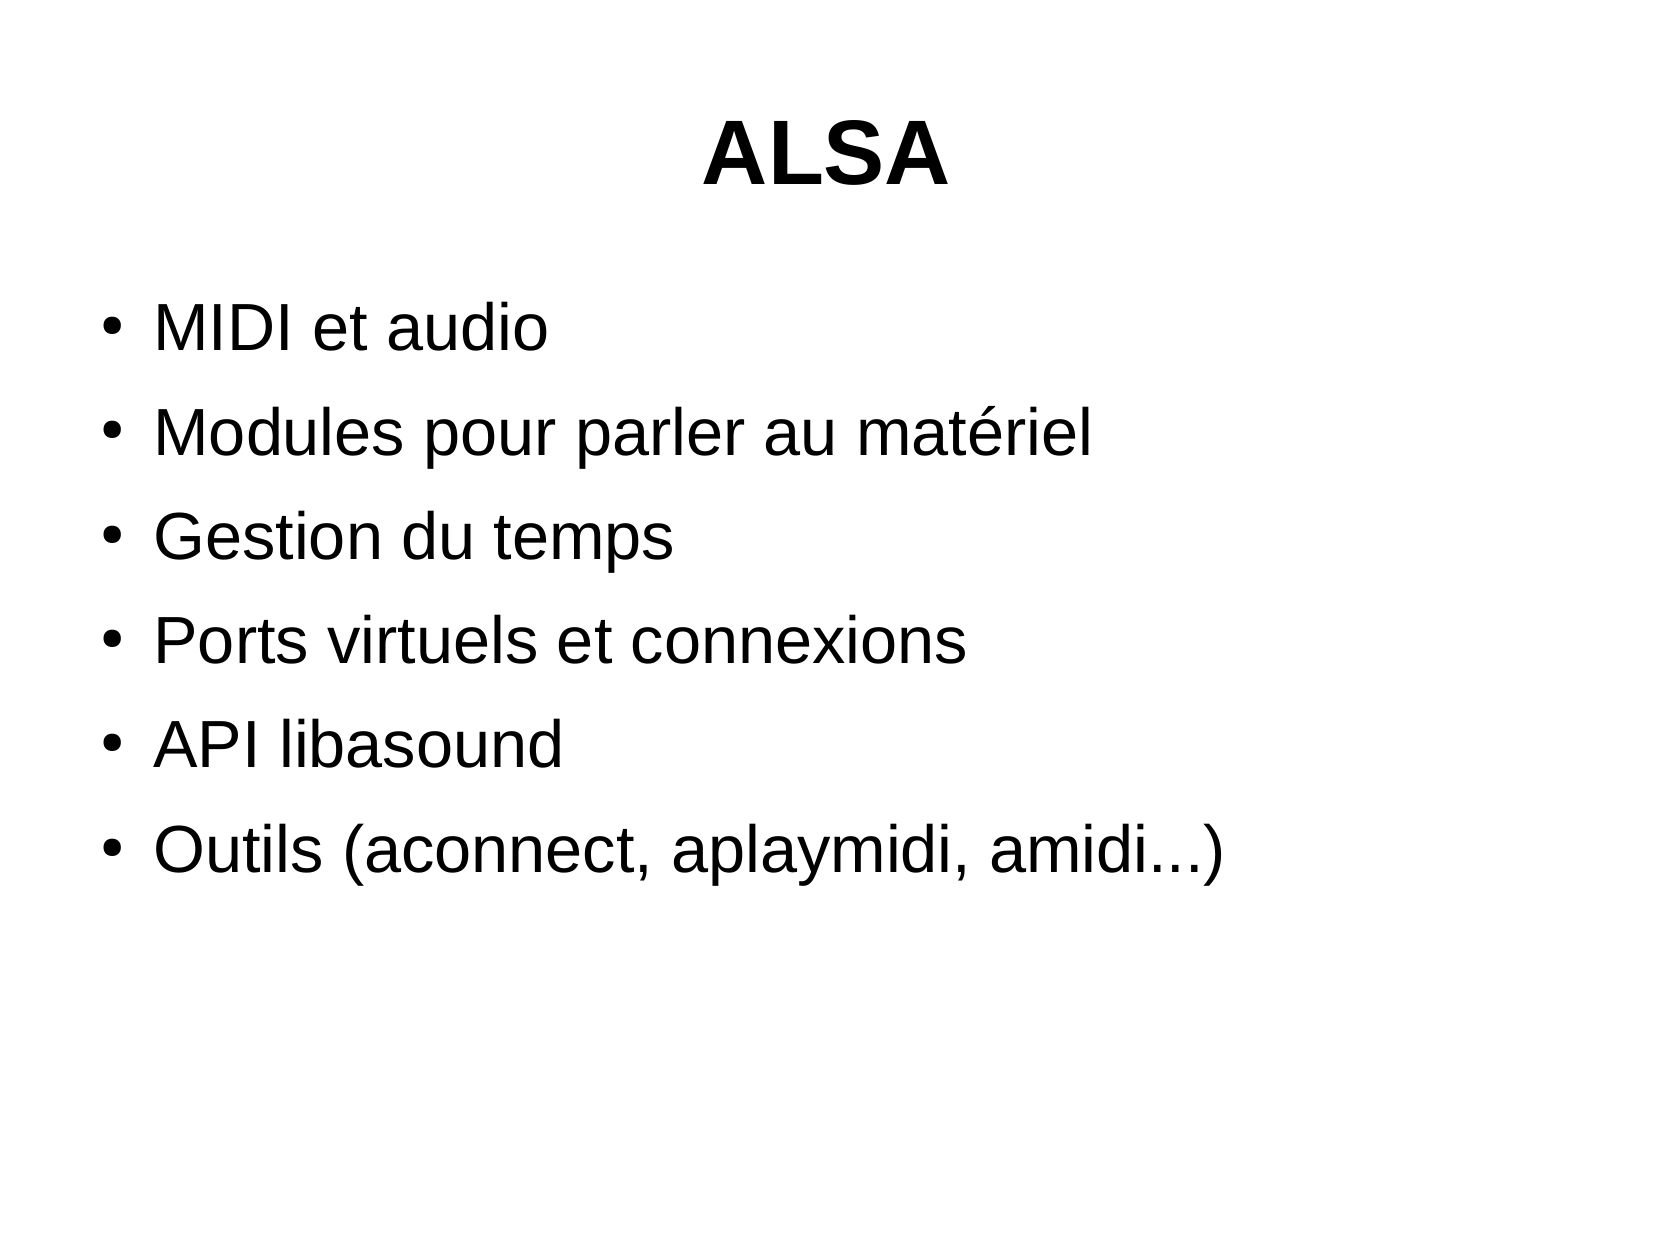

# ALSA
MIDI et audio
Modules pour parler au matériel
Gestion du temps
Ports virtuels et connexions
API libasound
Outils (aconnect, aplaymidi, amidi...)